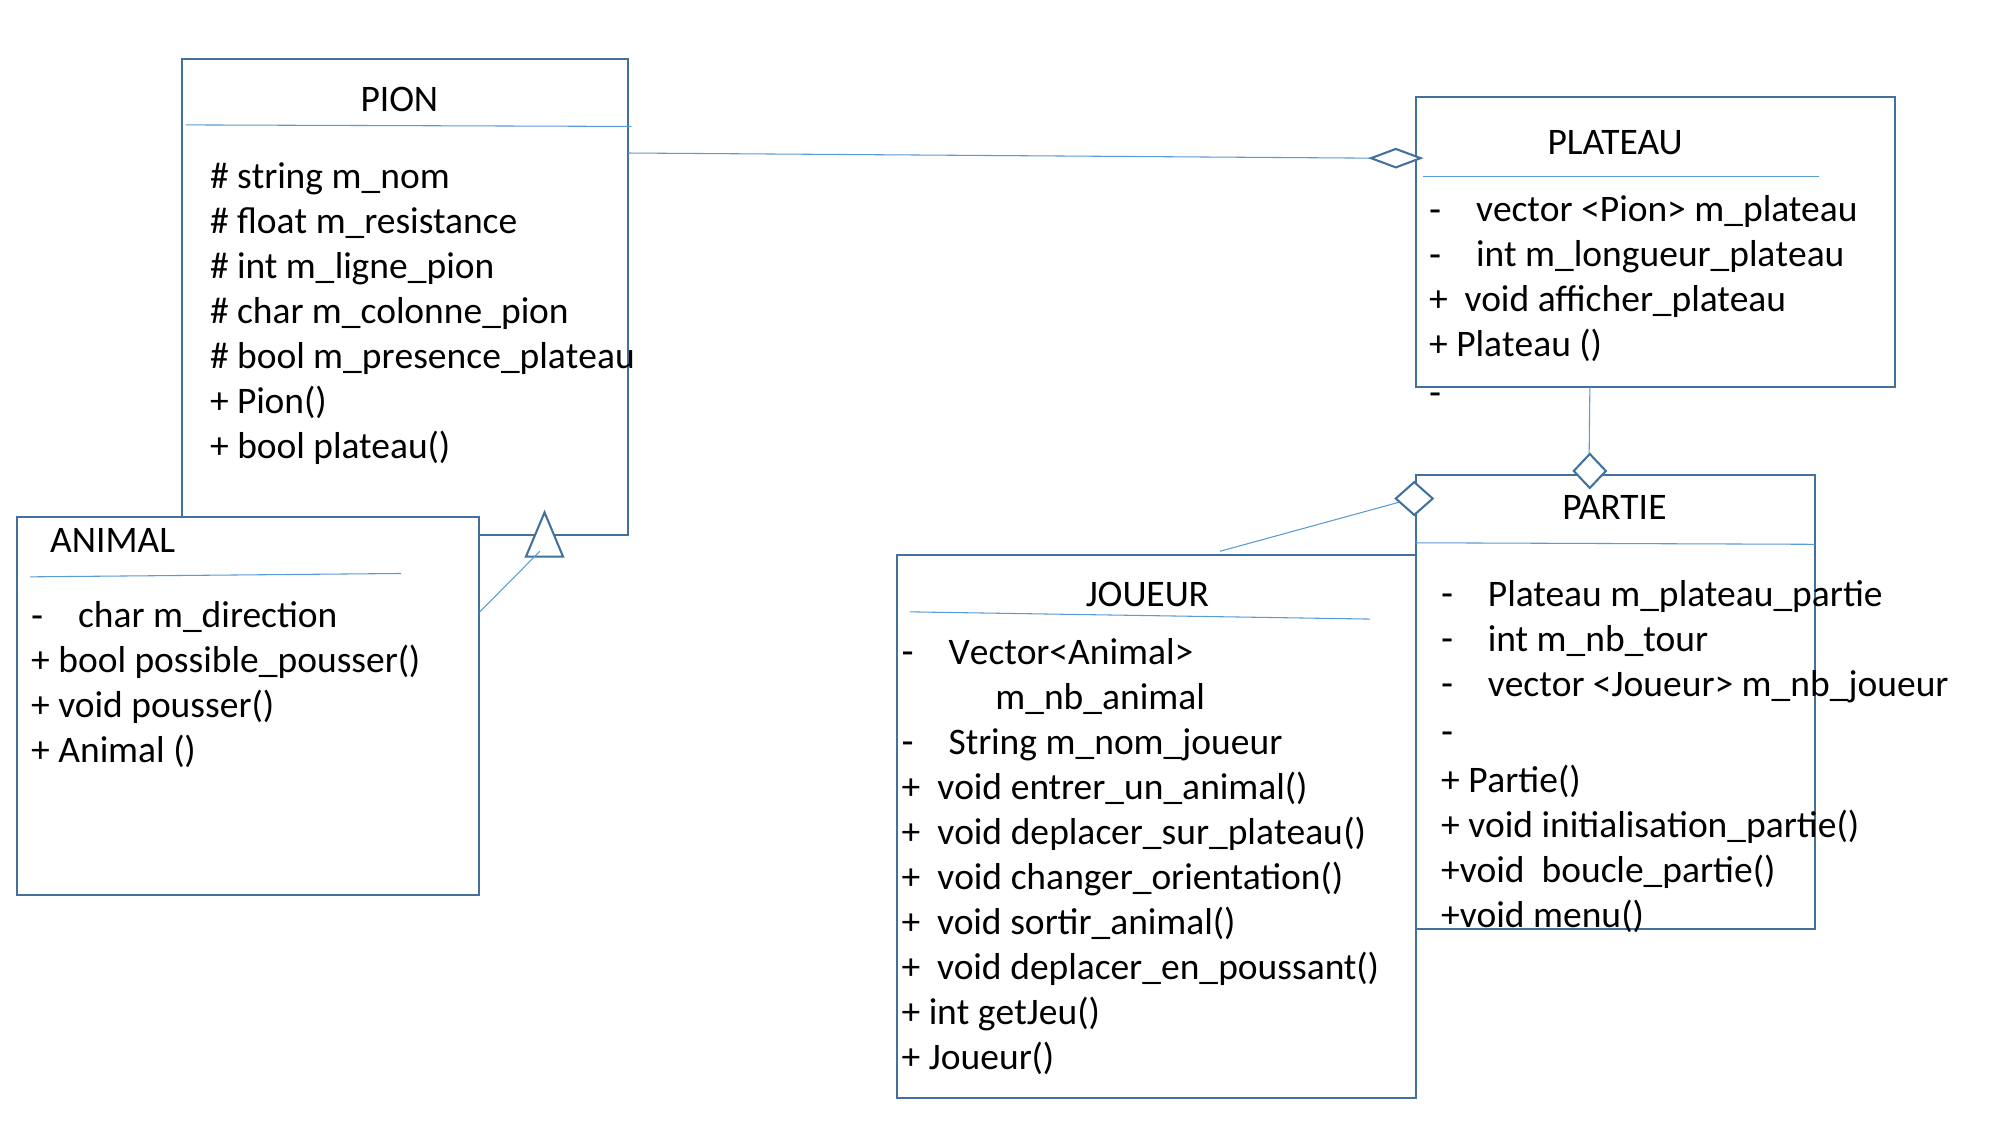

PION
PLATEAU
# string m_nom
# float m_resistance
# int m_ligne_pion
# char m_colonne_pion
# bool m_presence_plateau
+ Pion()
+ bool plateau()
vector <Pion> m_plateau
int m_longueur_plateau
+ void afficher_plateau
+ Plateau ()
PARTIE
ANIMAL
JOUEUR
Plateau m_plateau_partie
int m_nb_tour
vector <Joueur> m_nb_joueur
+ Partie()
+ void initialisation_partie()
+void boucle_partie()
+void menu()
char m_direction
+ bool possible_pousser()
+ void pousser()
+ Animal ()
Vector<Animal> m_nb_animal
String m_nom_joueur
+ void entrer_un_animal()
+ void deplacer_sur_plateau()
+ void changer_orientation()
+ void sortir_animal()
+ void deplacer_en_poussant()
+ int getJeu()
+ Joueur()